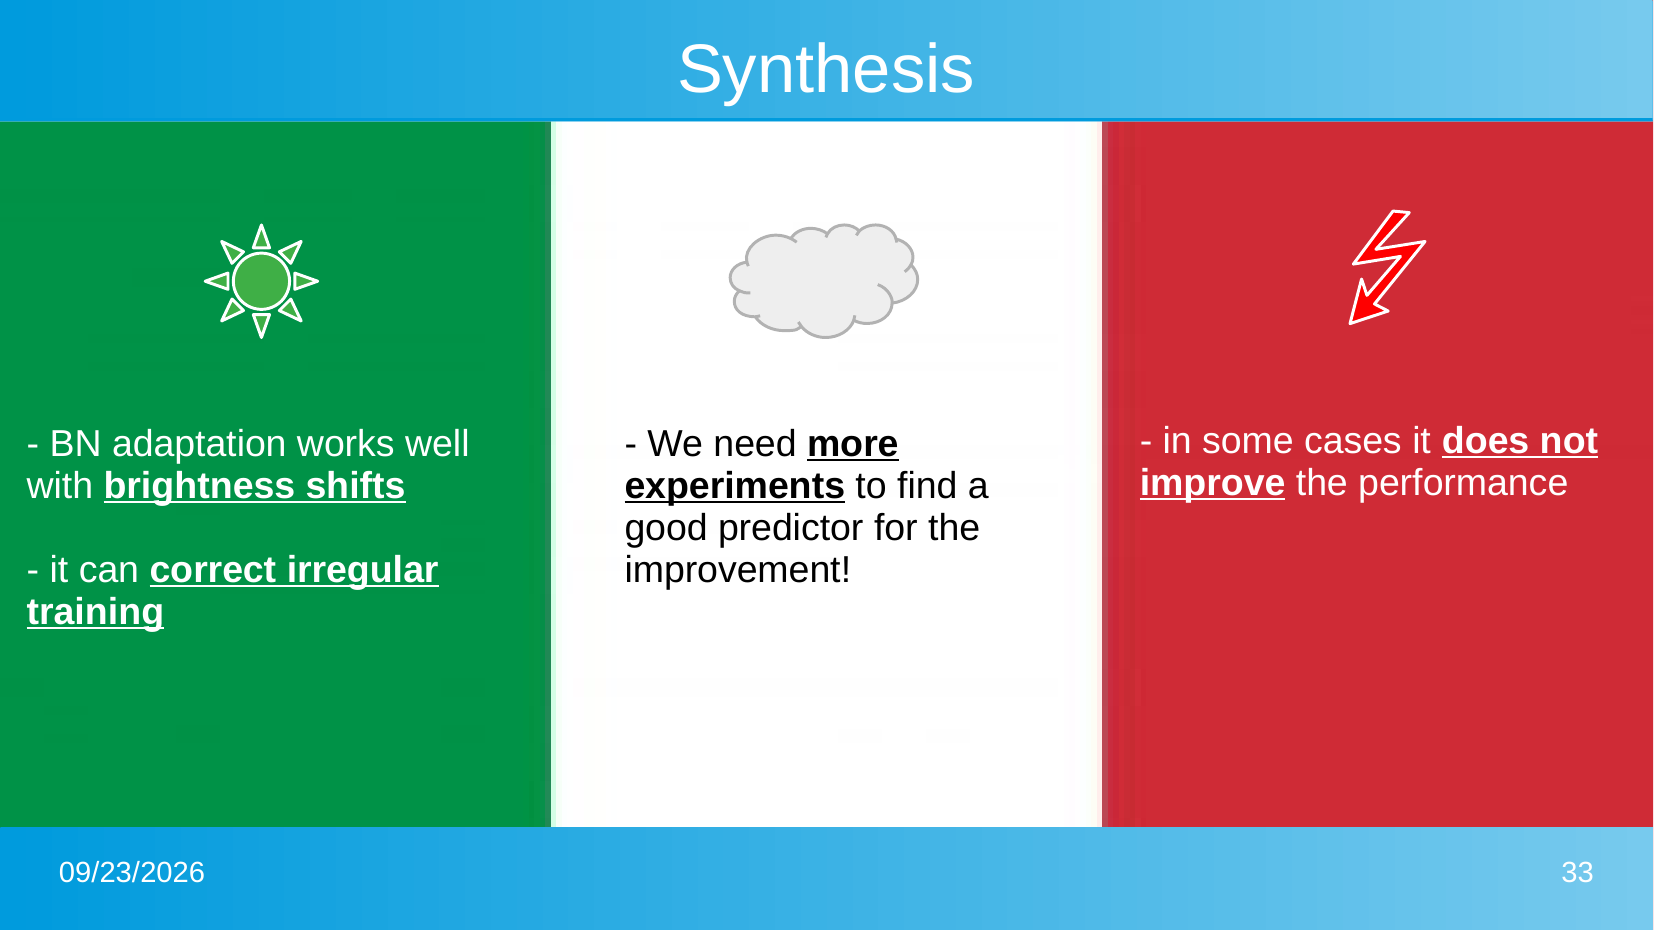

# Synthesis
- in some cases it does not improve the performance
- We need more experiments to find a good predictor for the improvement!
- BN adaptation works well with brightness shifts
- it can correct irregular training
33